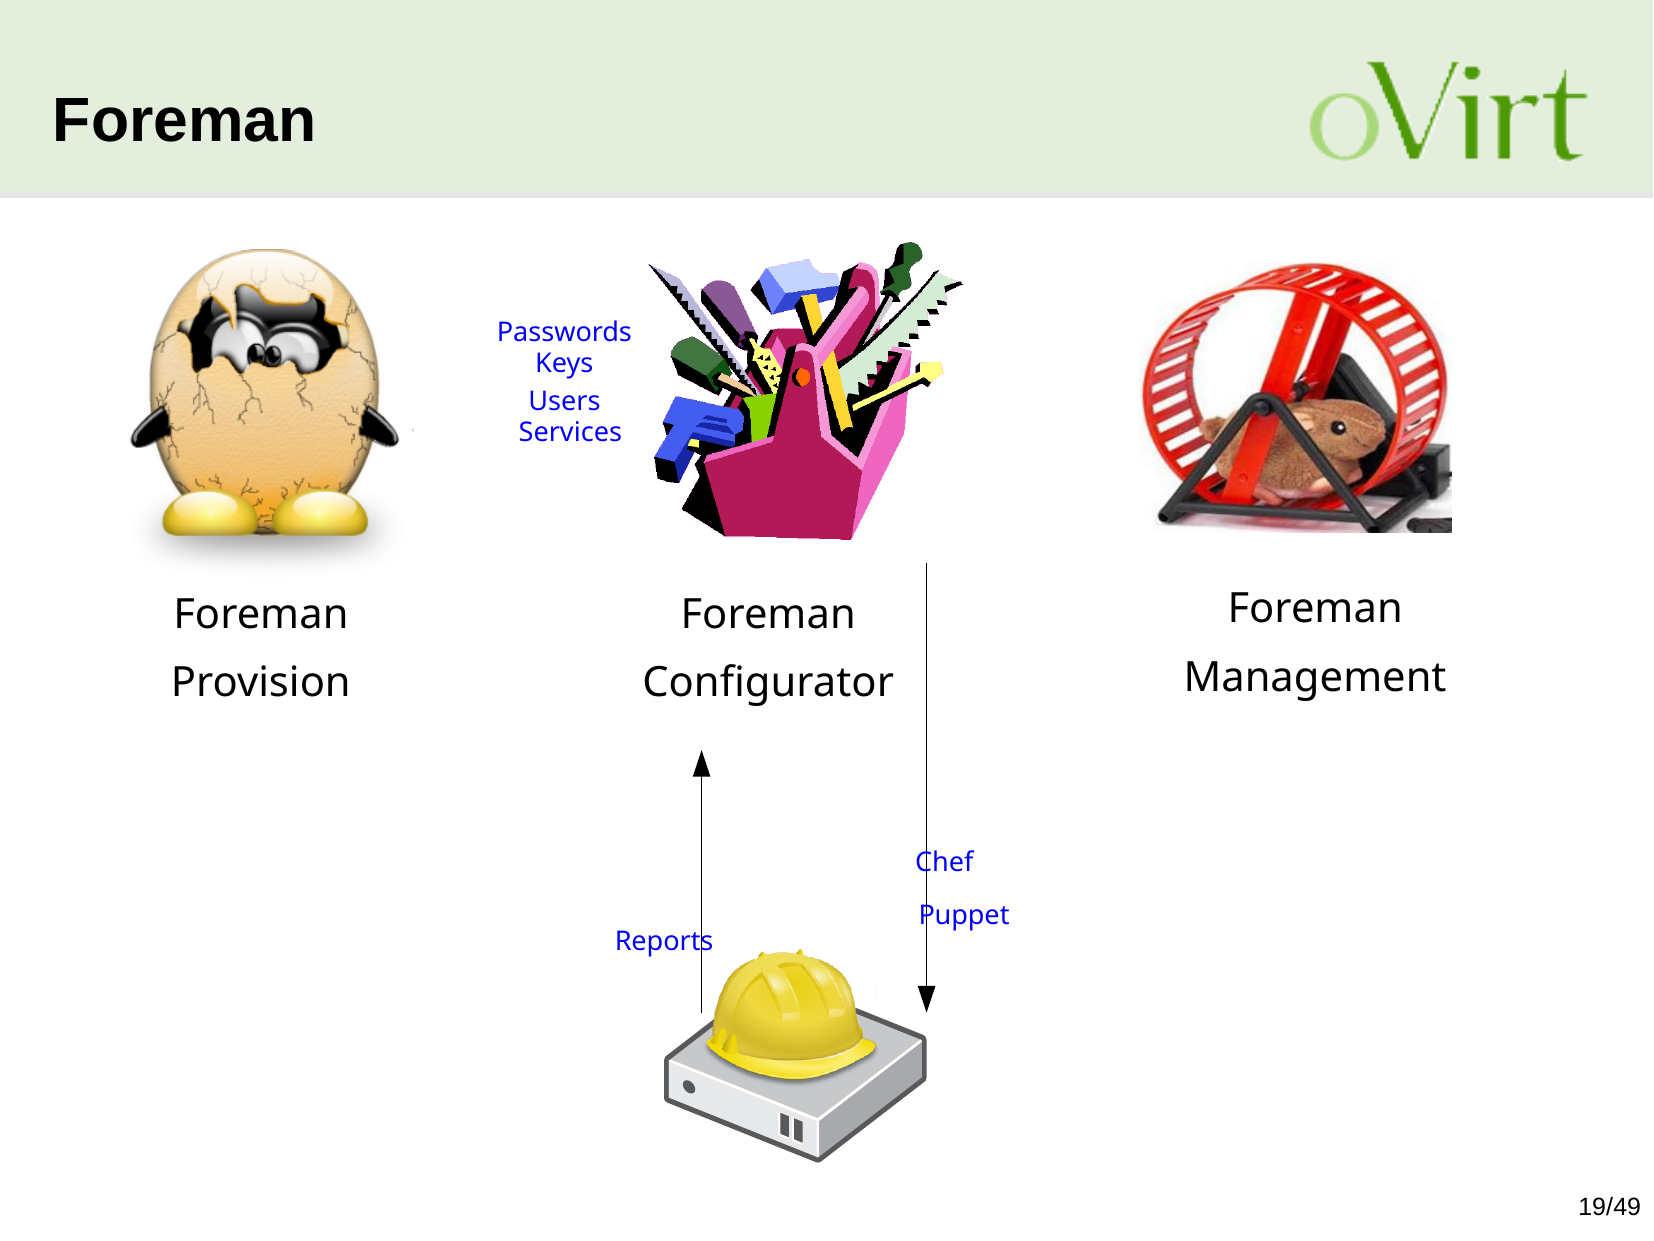

# Foreman
Passwords
Keys
Users
Services
Foreman
Management
Foreman
Provision
Foreman
Configurator
Chef
Puppet
Reports